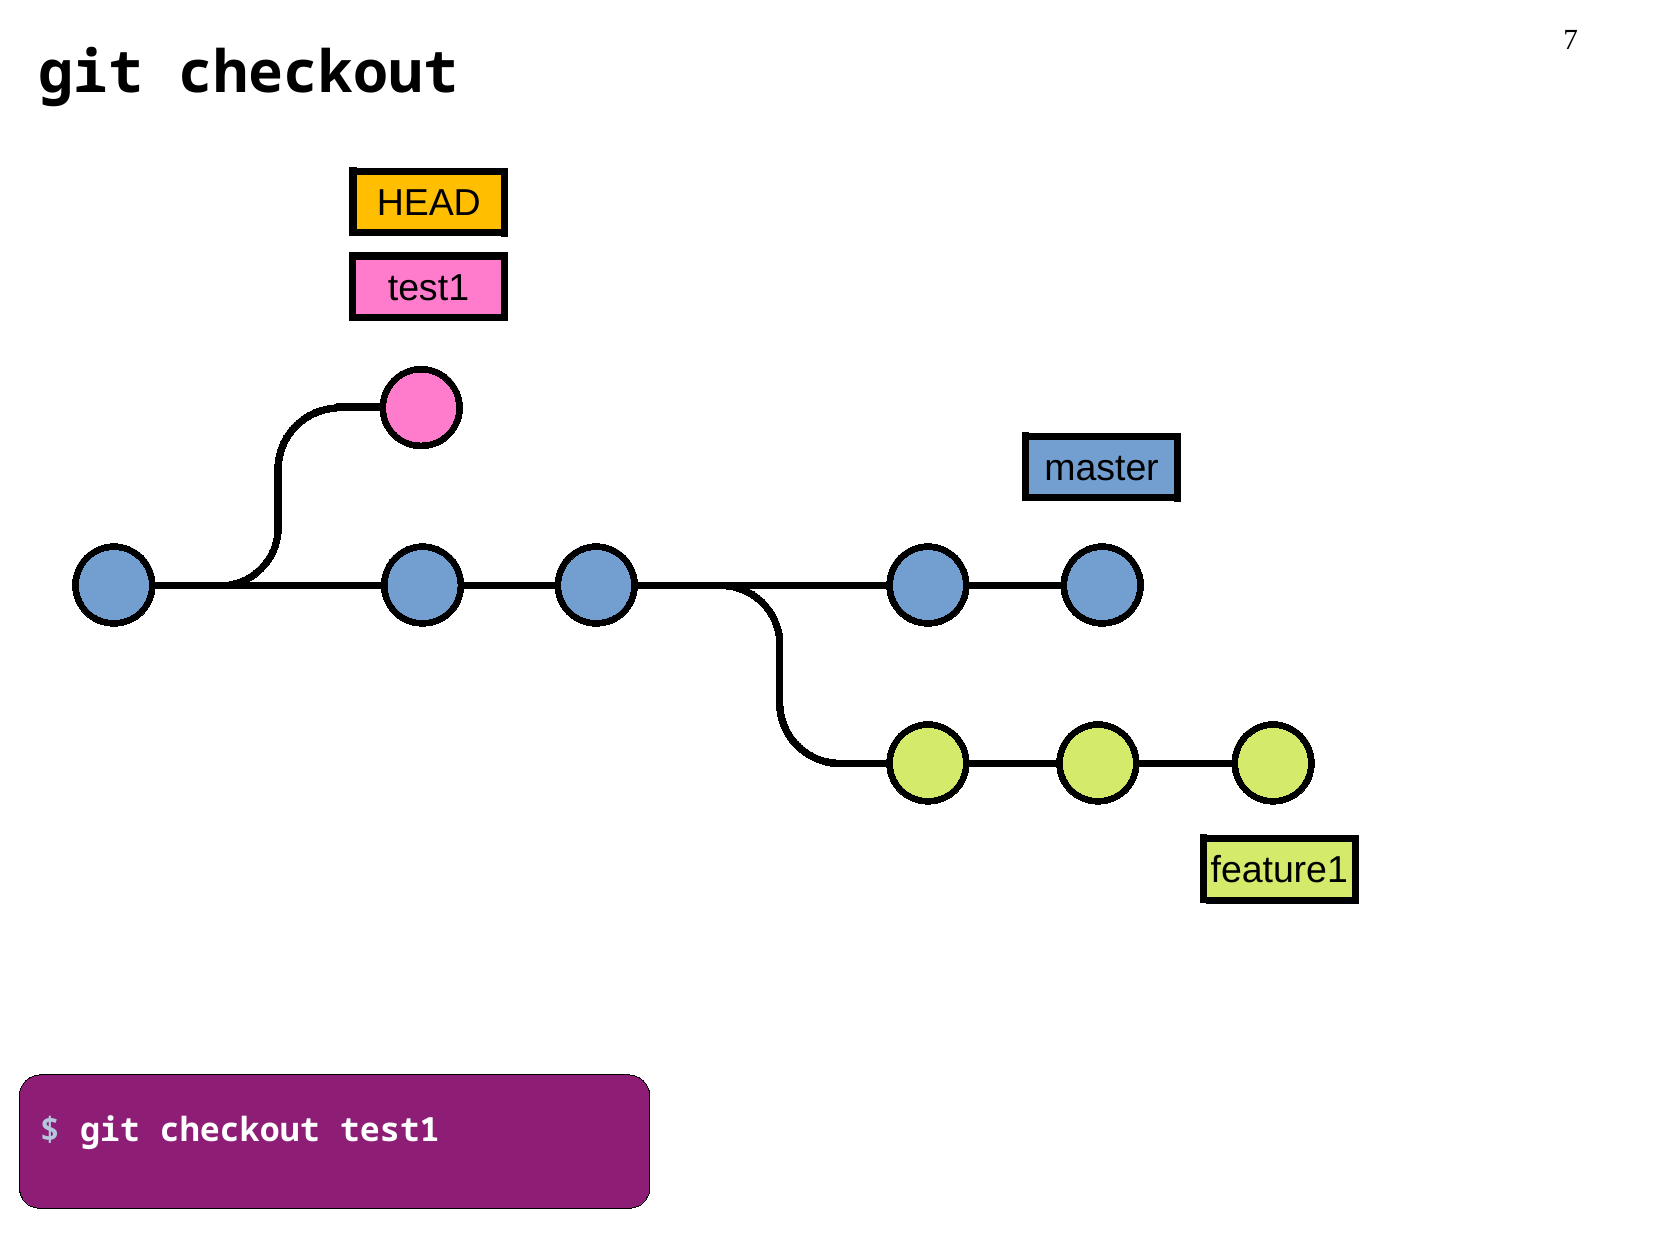

git checkout
7
HEAD
test1
master
feature1
$ git checkout test1